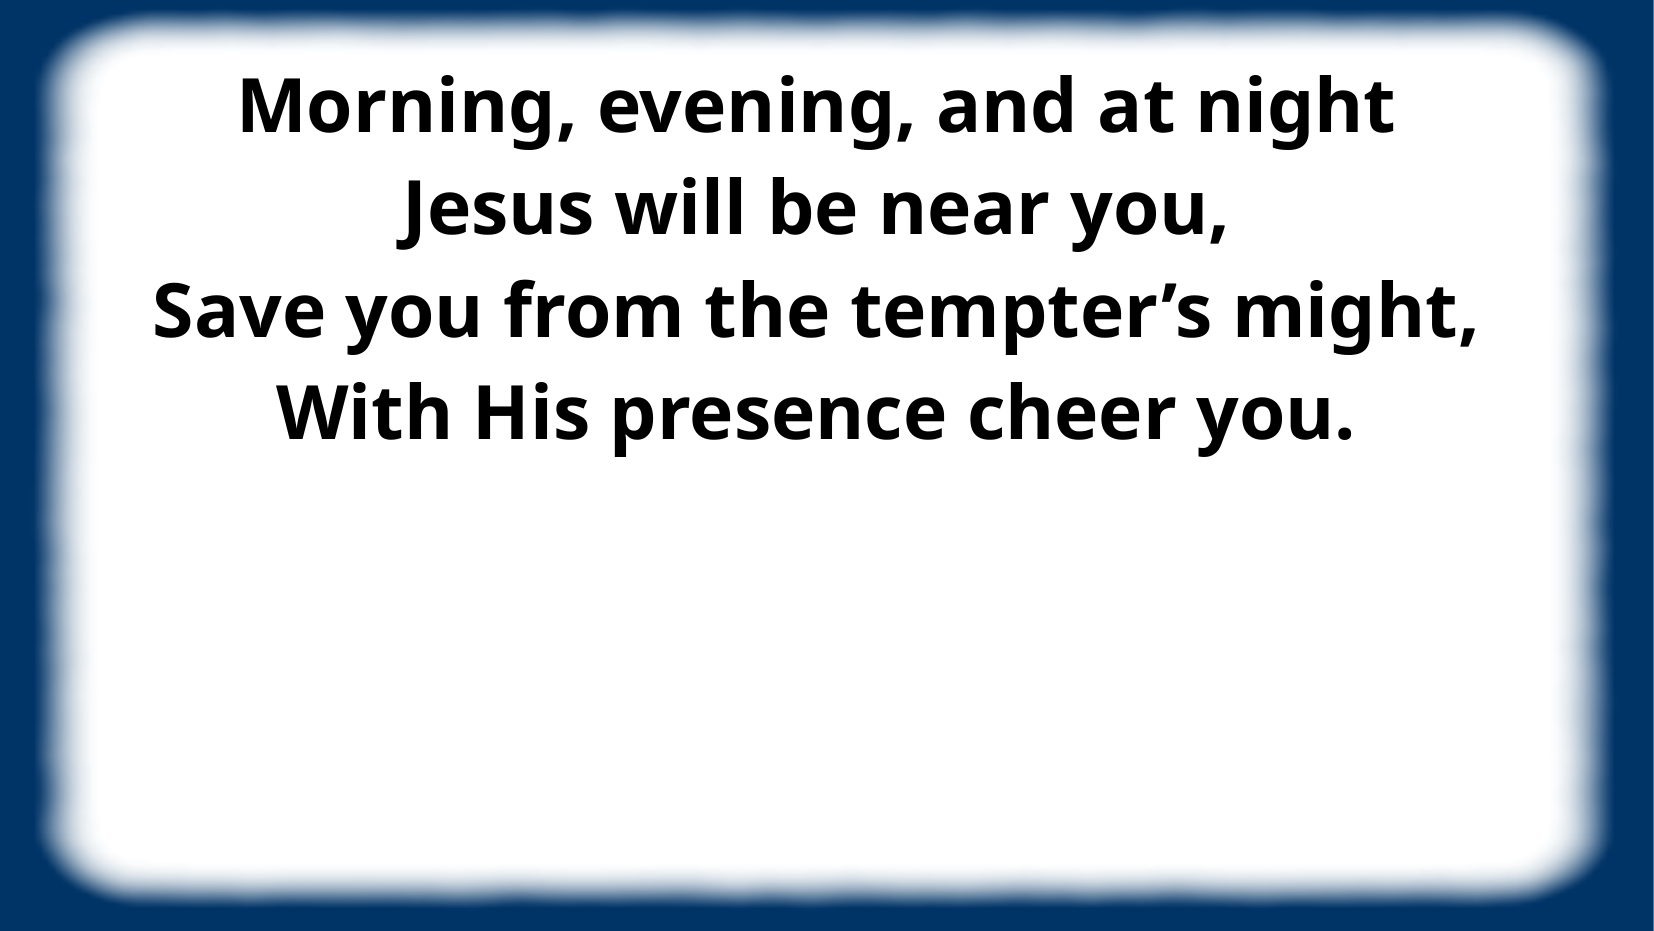

Morning, evening, and at night
Jesus will be near you,
Save you from the tempter’s might,
With His presence cheer you.